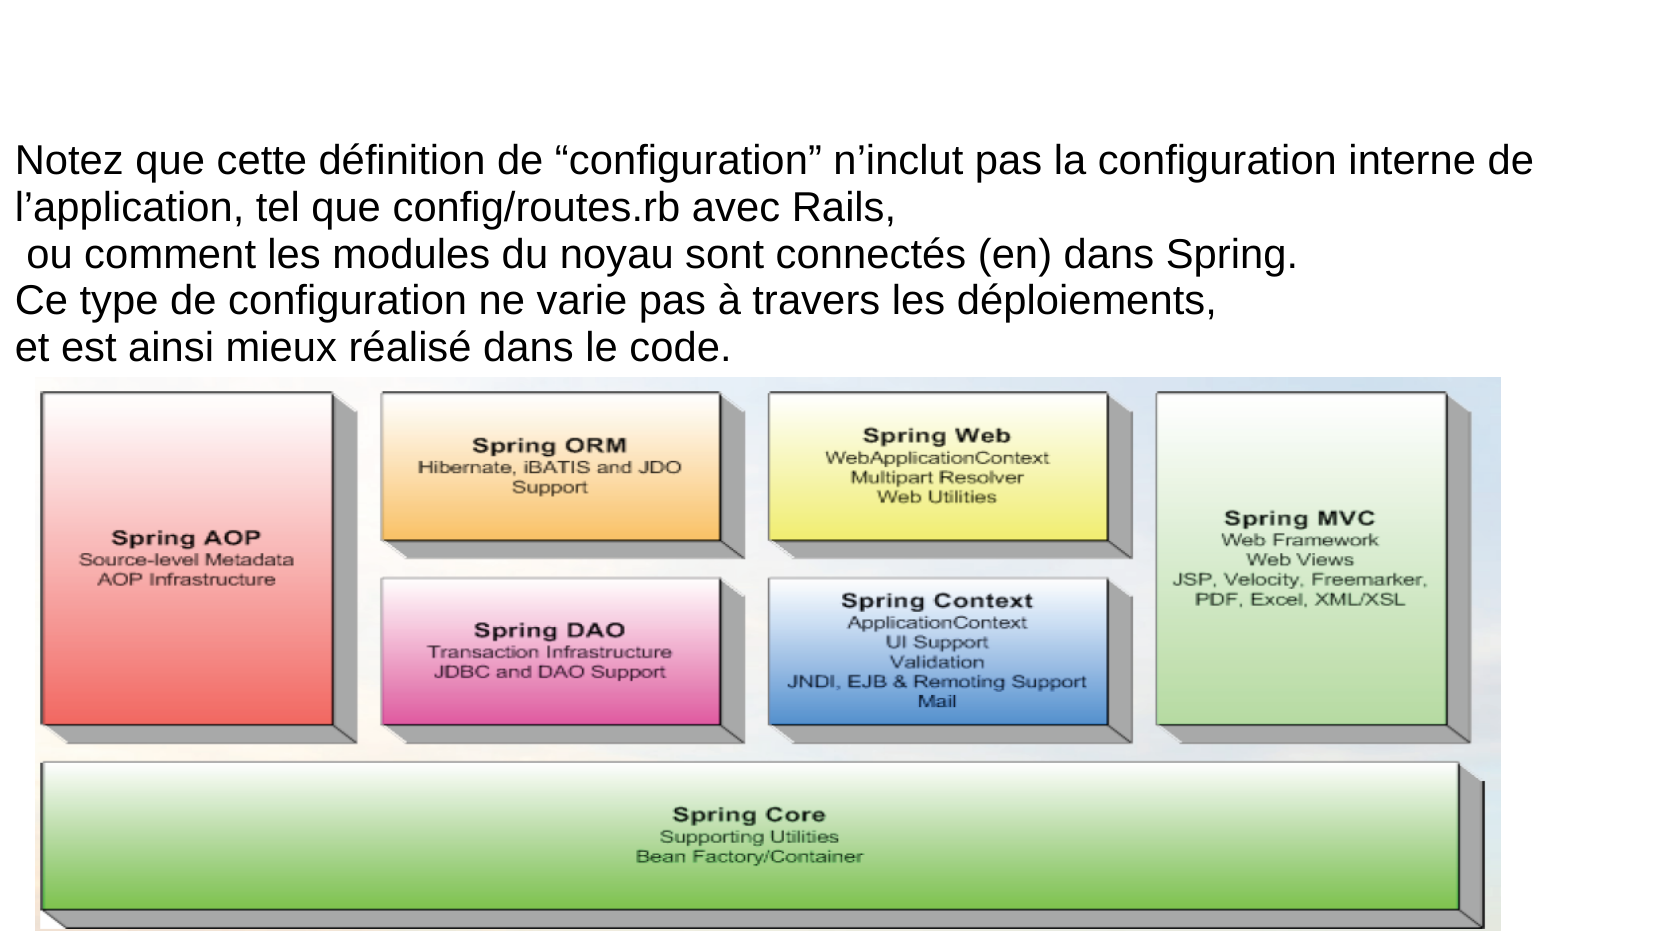

# III. Configuration
Notez que cette définition de “configuration” n’inclut pas la configuration interne de
l’application, tel que config/routes.rb avec Rails,
 ou comment les modules du noyau sont connectés (en) dans Spring.
Ce type de configuration ne varie pas à travers les déploiements,
et est ainsi mieux réalisé dans le code.